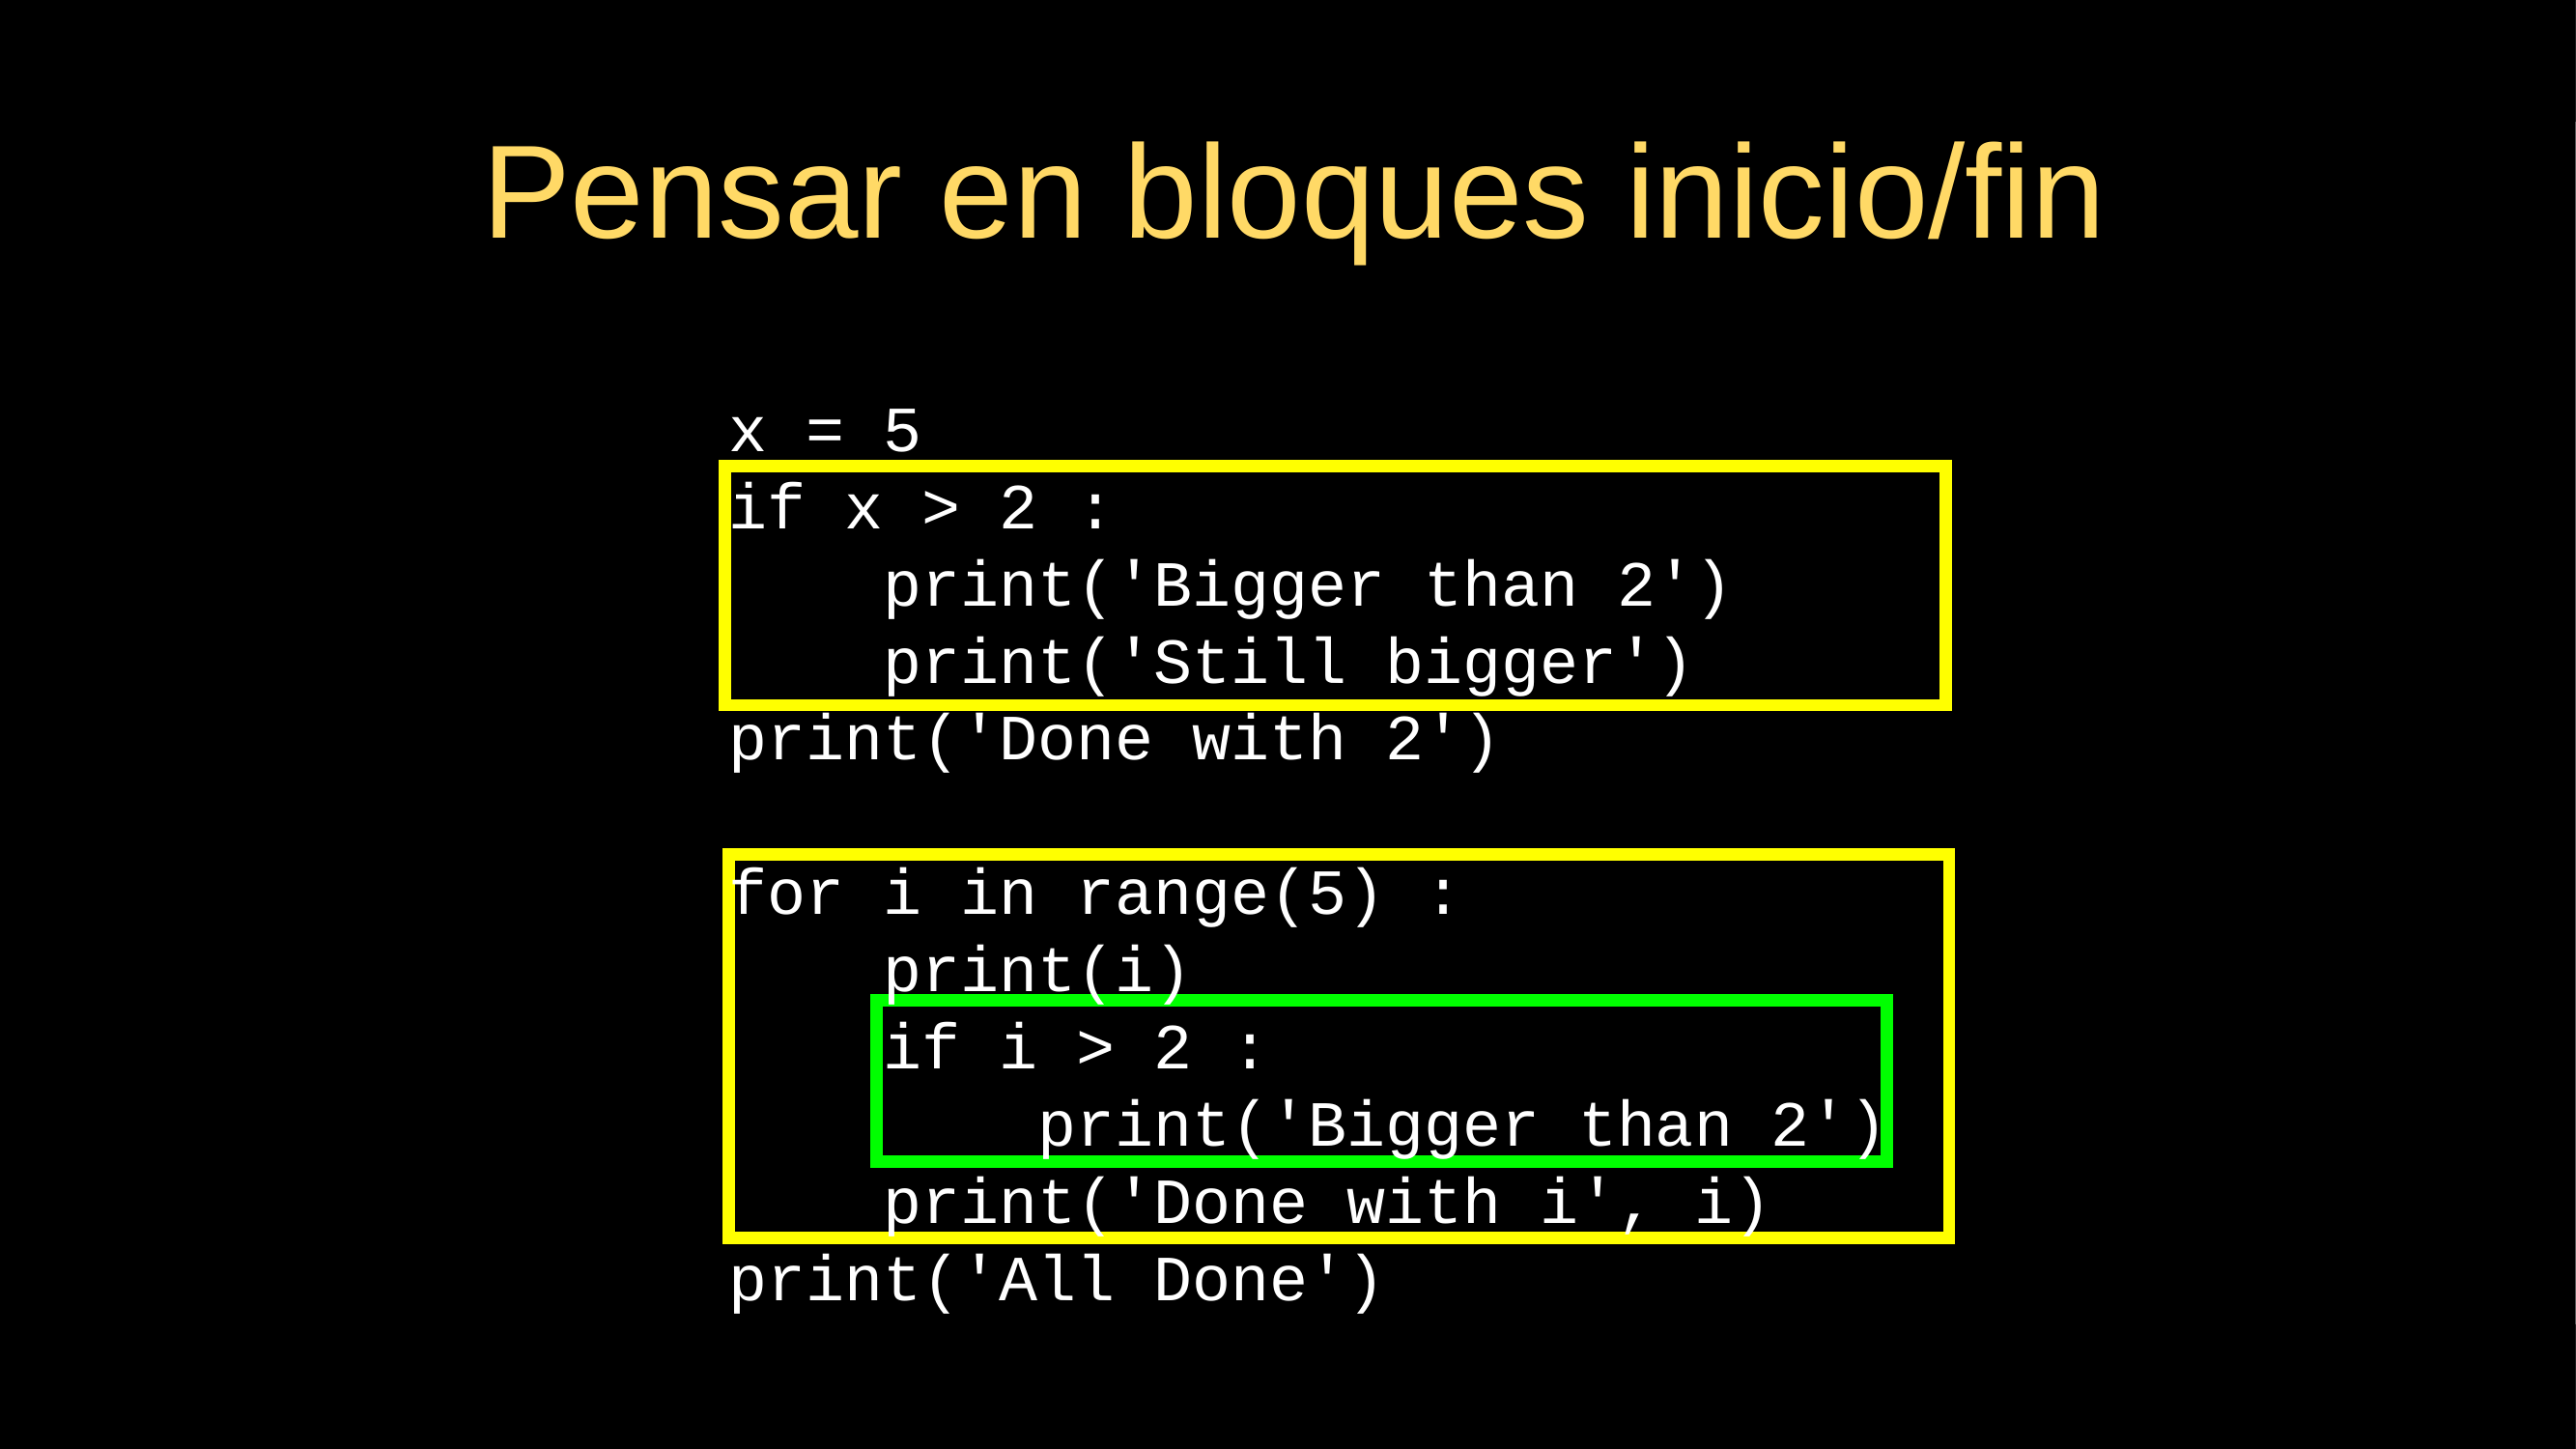

Pensar en bloques inicio/fin
x = 5
if x > 2 :
 print('Bigger than 2')
 print('Still bigger')
print('Done with 2')
for i in range(5) :
 print(i)
 if i > 2 :
 print('Bigger than 2')
 print('Done with i', i)
print('All Done')